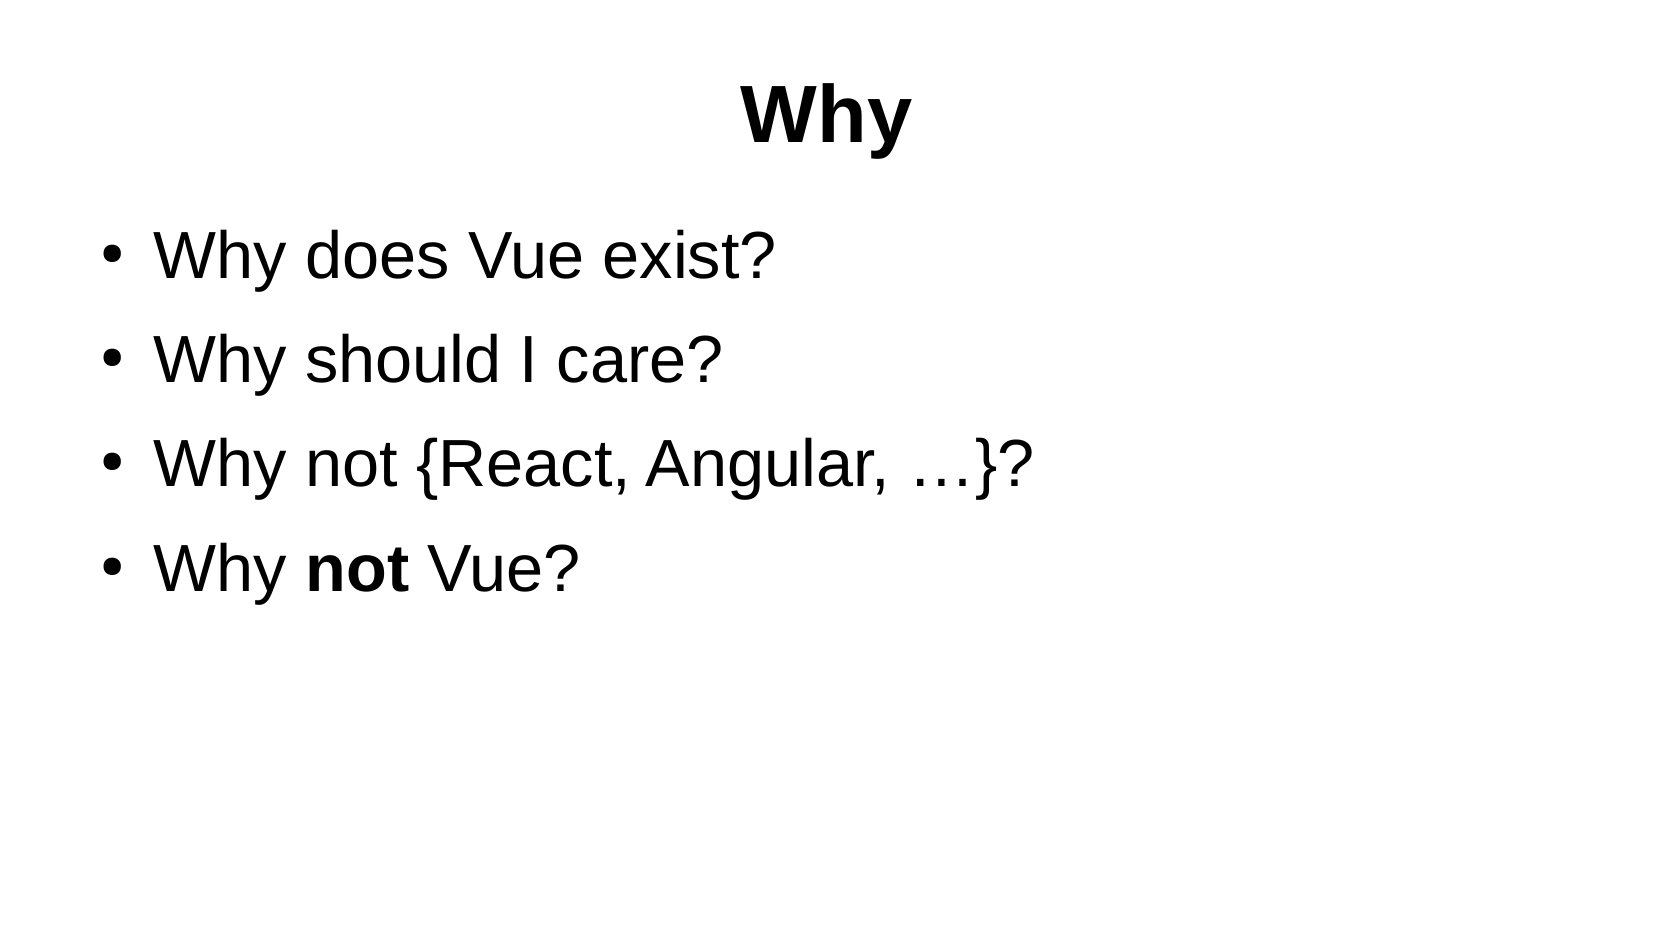

# Why
Why does Vue exist?
Why should I care?
Why not {React, Angular, …}?
Why not Vue?